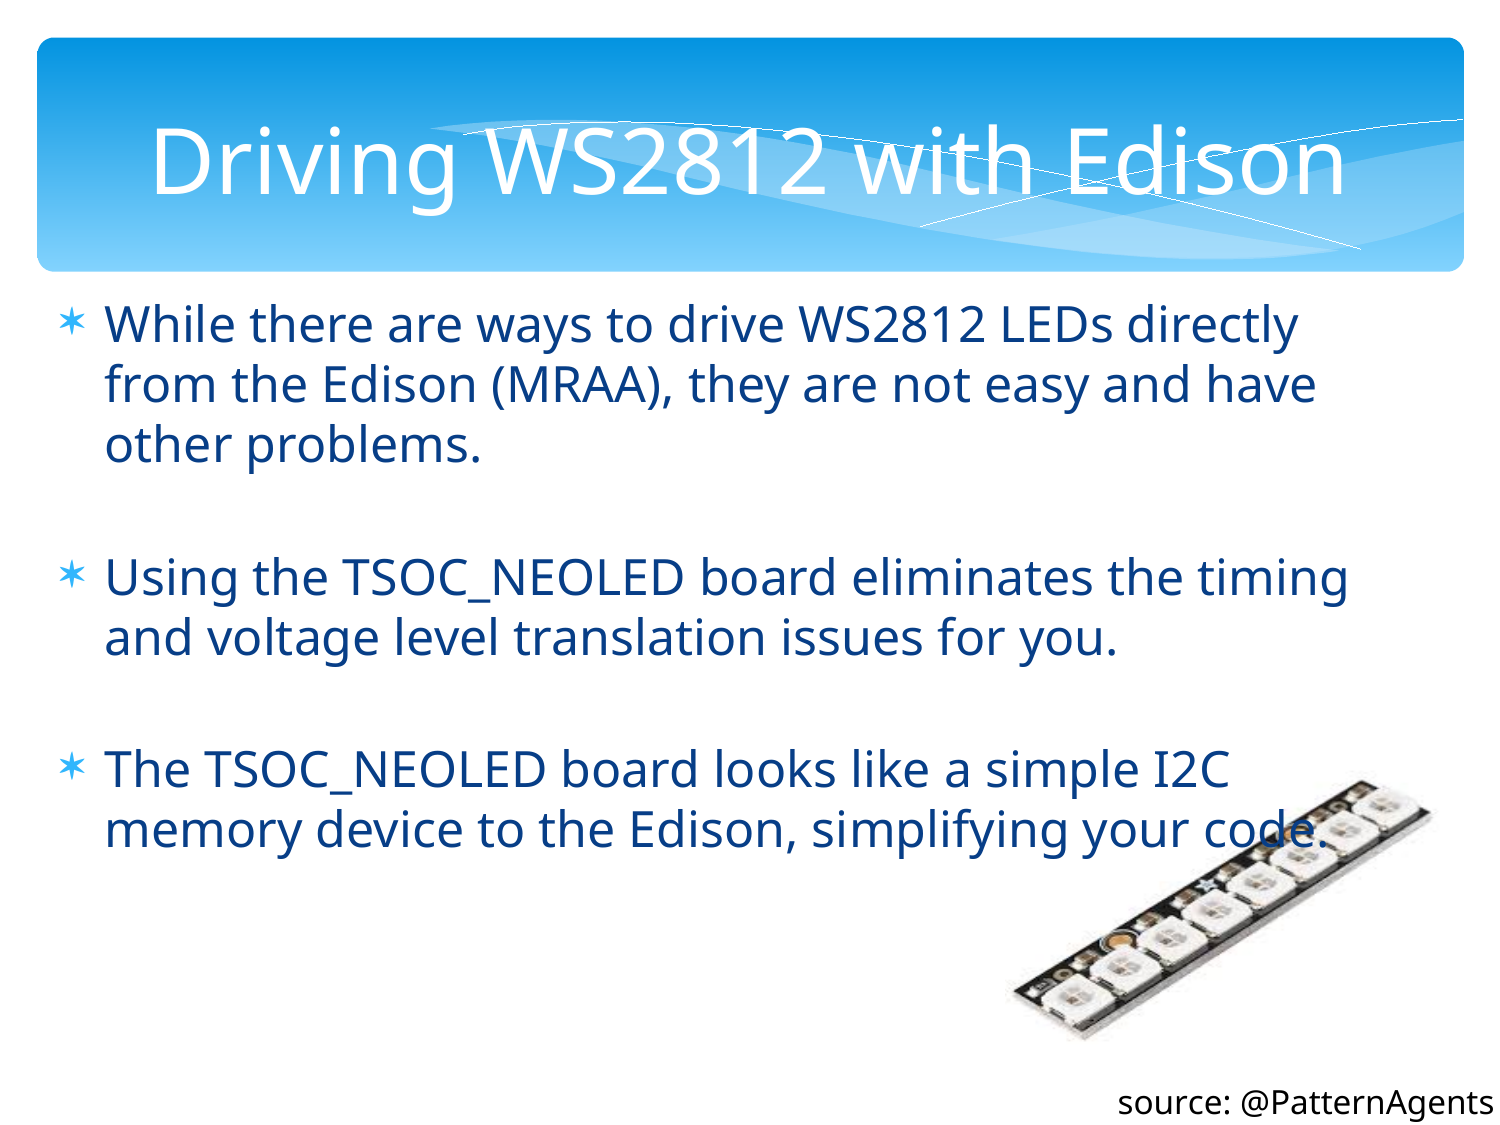

# Driving WS2812 with Edison
While there are ways to drive WS2812 LEDs directly from the Edison (MRAA), they are not easy and have other problems.
Using the TSOC_NEOLED board eliminates the timing and voltage level translation issues for you.
The TSOC_NEOLED board looks like a simple I2C memory device to the Edison, simplifying your code.
Driving WS2812 with Edison
source: @PatternAgents